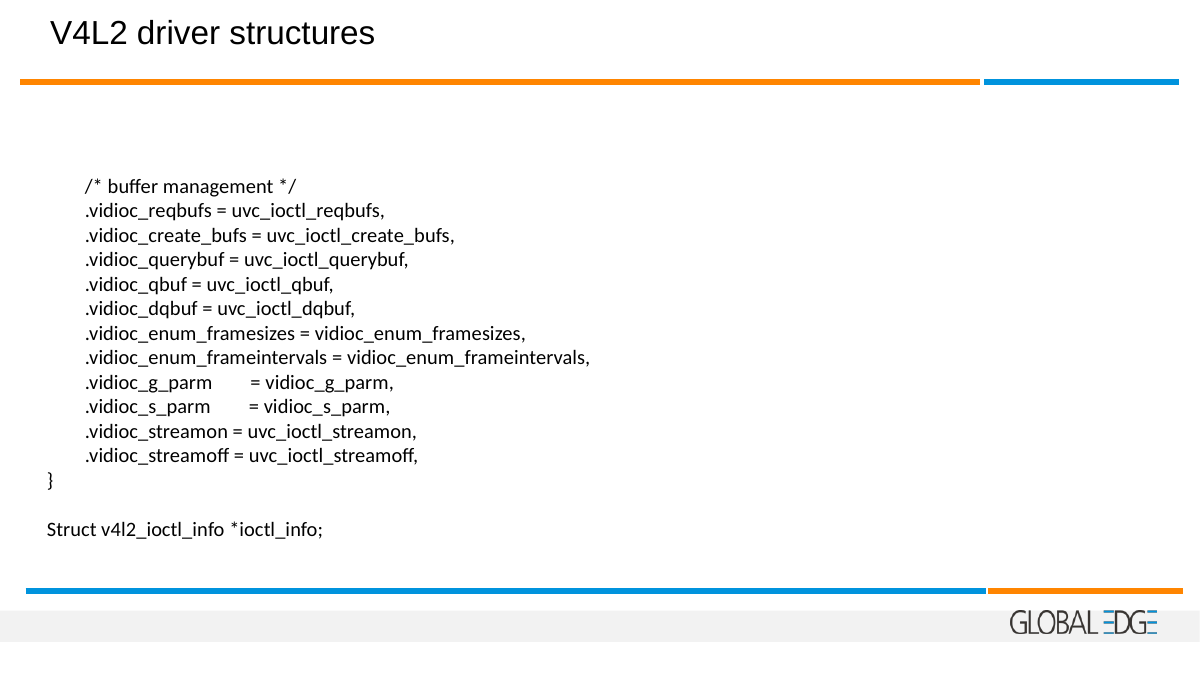

V4L2 driver structures
 /* buffer management */
 .vidioc_reqbufs = uvc_ioctl_reqbufs,
 .vidioc_create_bufs = uvc_ioctl_create_bufs,
 .vidioc_querybuf = uvc_ioctl_querybuf,
 .vidioc_qbuf = uvc_ioctl_qbuf,
 .vidioc_dqbuf = uvc_ioctl_dqbuf,
 .vidioc_enum_framesizes = vidioc_enum_framesizes,
 .vidioc_enum_frameintervals = vidioc_enum_frameintervals,
 .vidioc_g_parm = vidioc_g_parm,
 .vidioc_s_parm = vidioc_s_parm,
 .vidioc_streamon = uvc_ioctl_streamon,
 .vidioc_streamoff = uvc_ioctl_streamoff,
}
Struct v4l2_ioctl_info *ioctl_info;